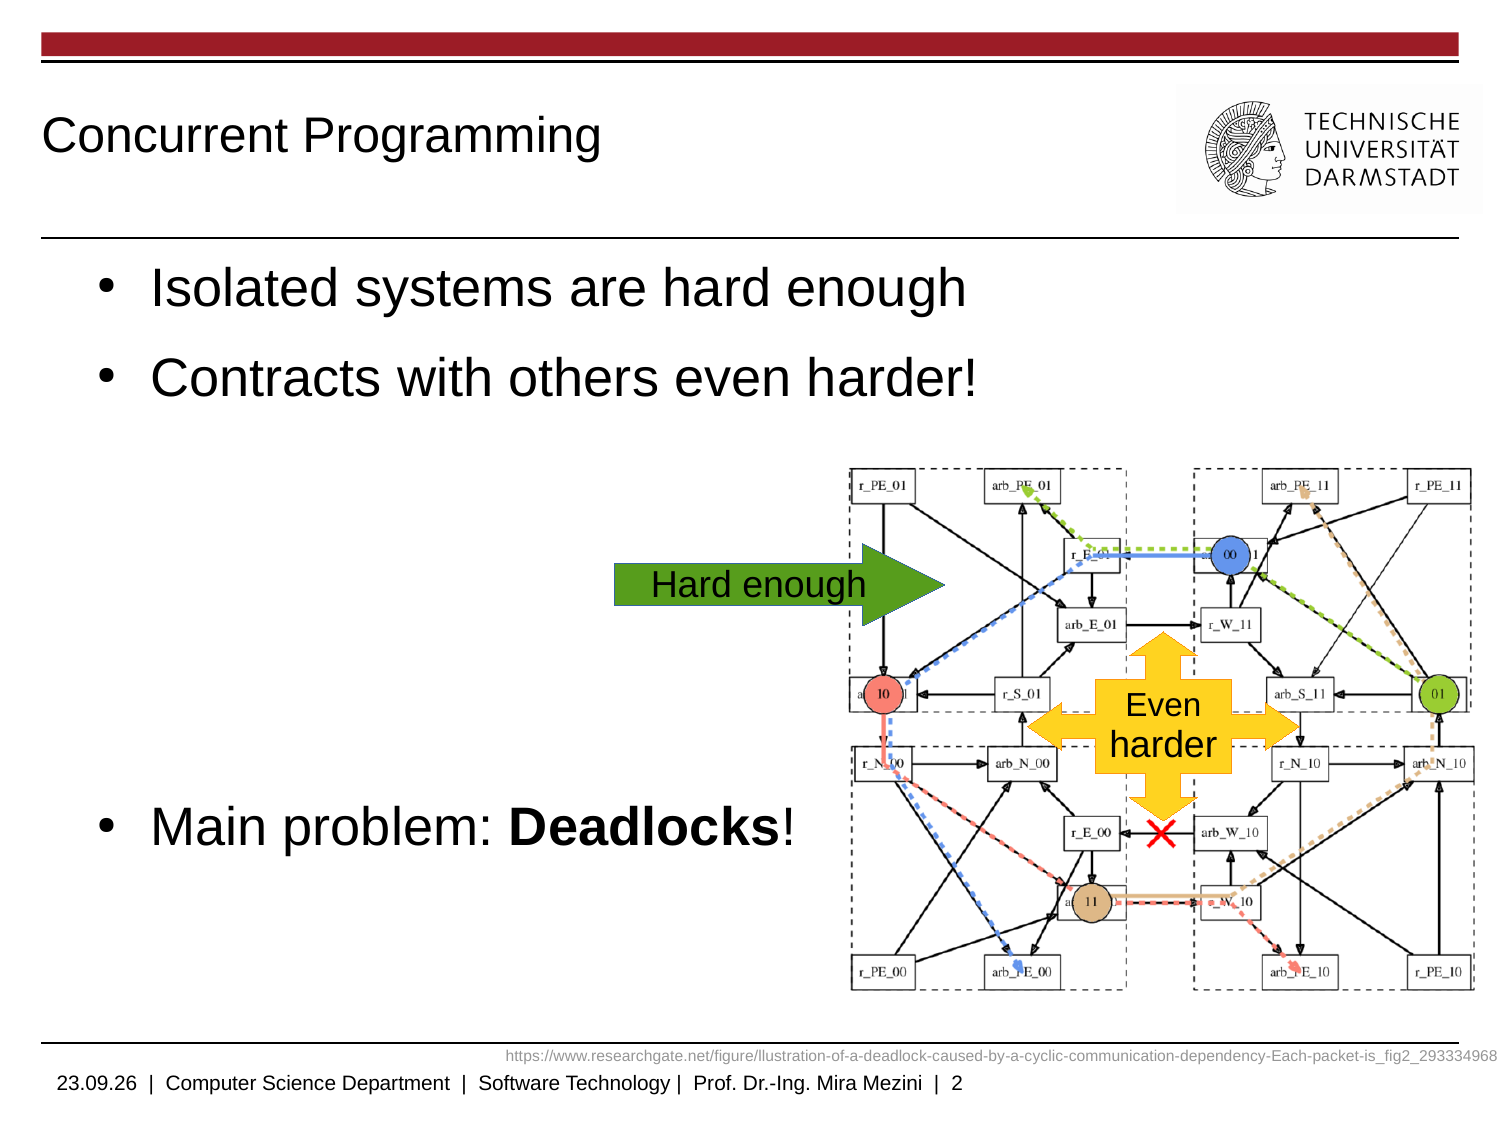

# Concurrent Programming
Isolated systems are hard enough
Contracts with others even harder!
Main problem: Deadlocks!
Hard enough
Even
harder
https://www.researchgate.net/figure/llustration-of-a-deadlock-caused-by-a-cyclic-communication-dependency-Each-packet-is_fig2_293334968